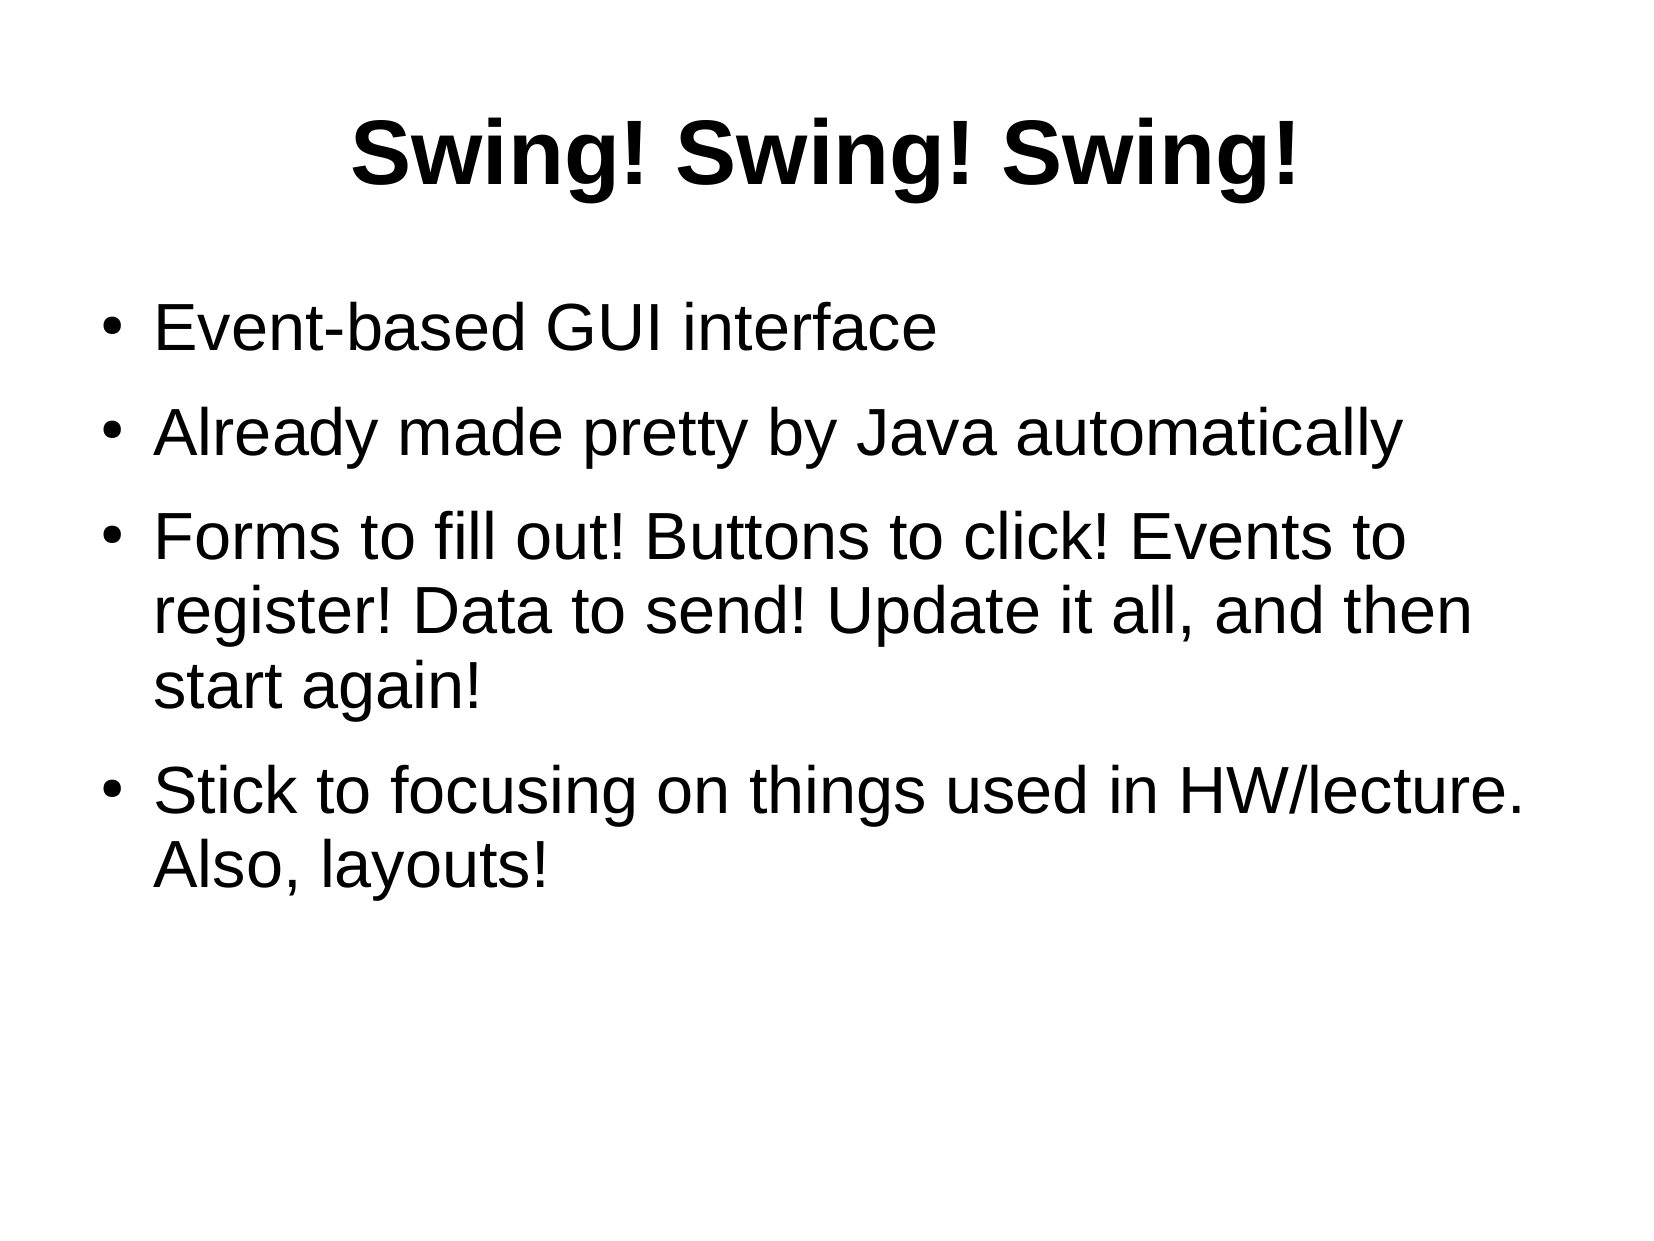

# Swing! Swing! Swing!
Event-based GUI interface
Already made pretty by Java automatically
Forms to fill out! Buttons to click! Events to register! Data to send! Update it all, and then start again!
Stick to focusing on things used in HW/lecture. Also, layouts!